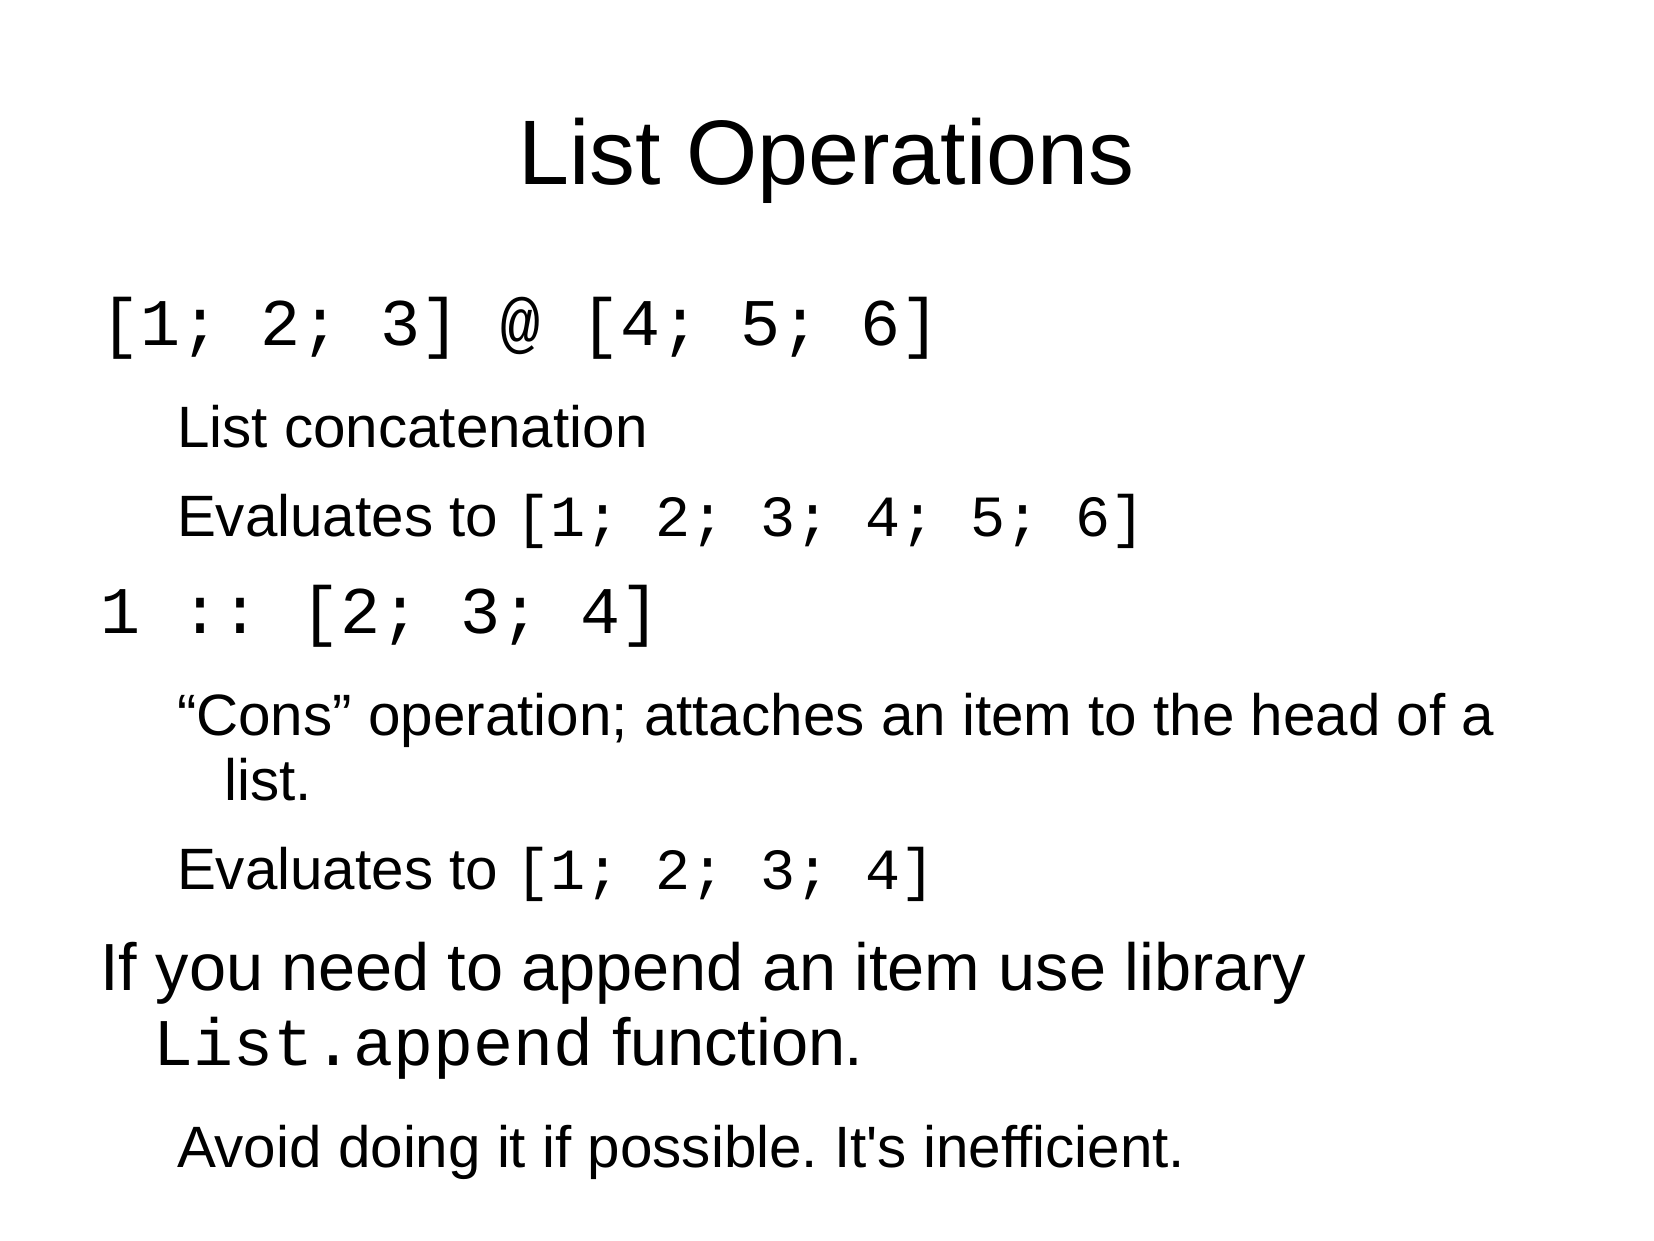

# List Operations
[1; 2; 3] @ [4; 5; 6]
List concatenation
Evaluates to [1; 2; 3; 4; 5; 6]
1 :: [2; 3; 4]
“Cons” operation; attaches an item to the head of a list.
Evaluates to [1; 2; 3; 4]
If you need to append an item use library List.append function.
Avoid doing it if possible. It's inefficient.